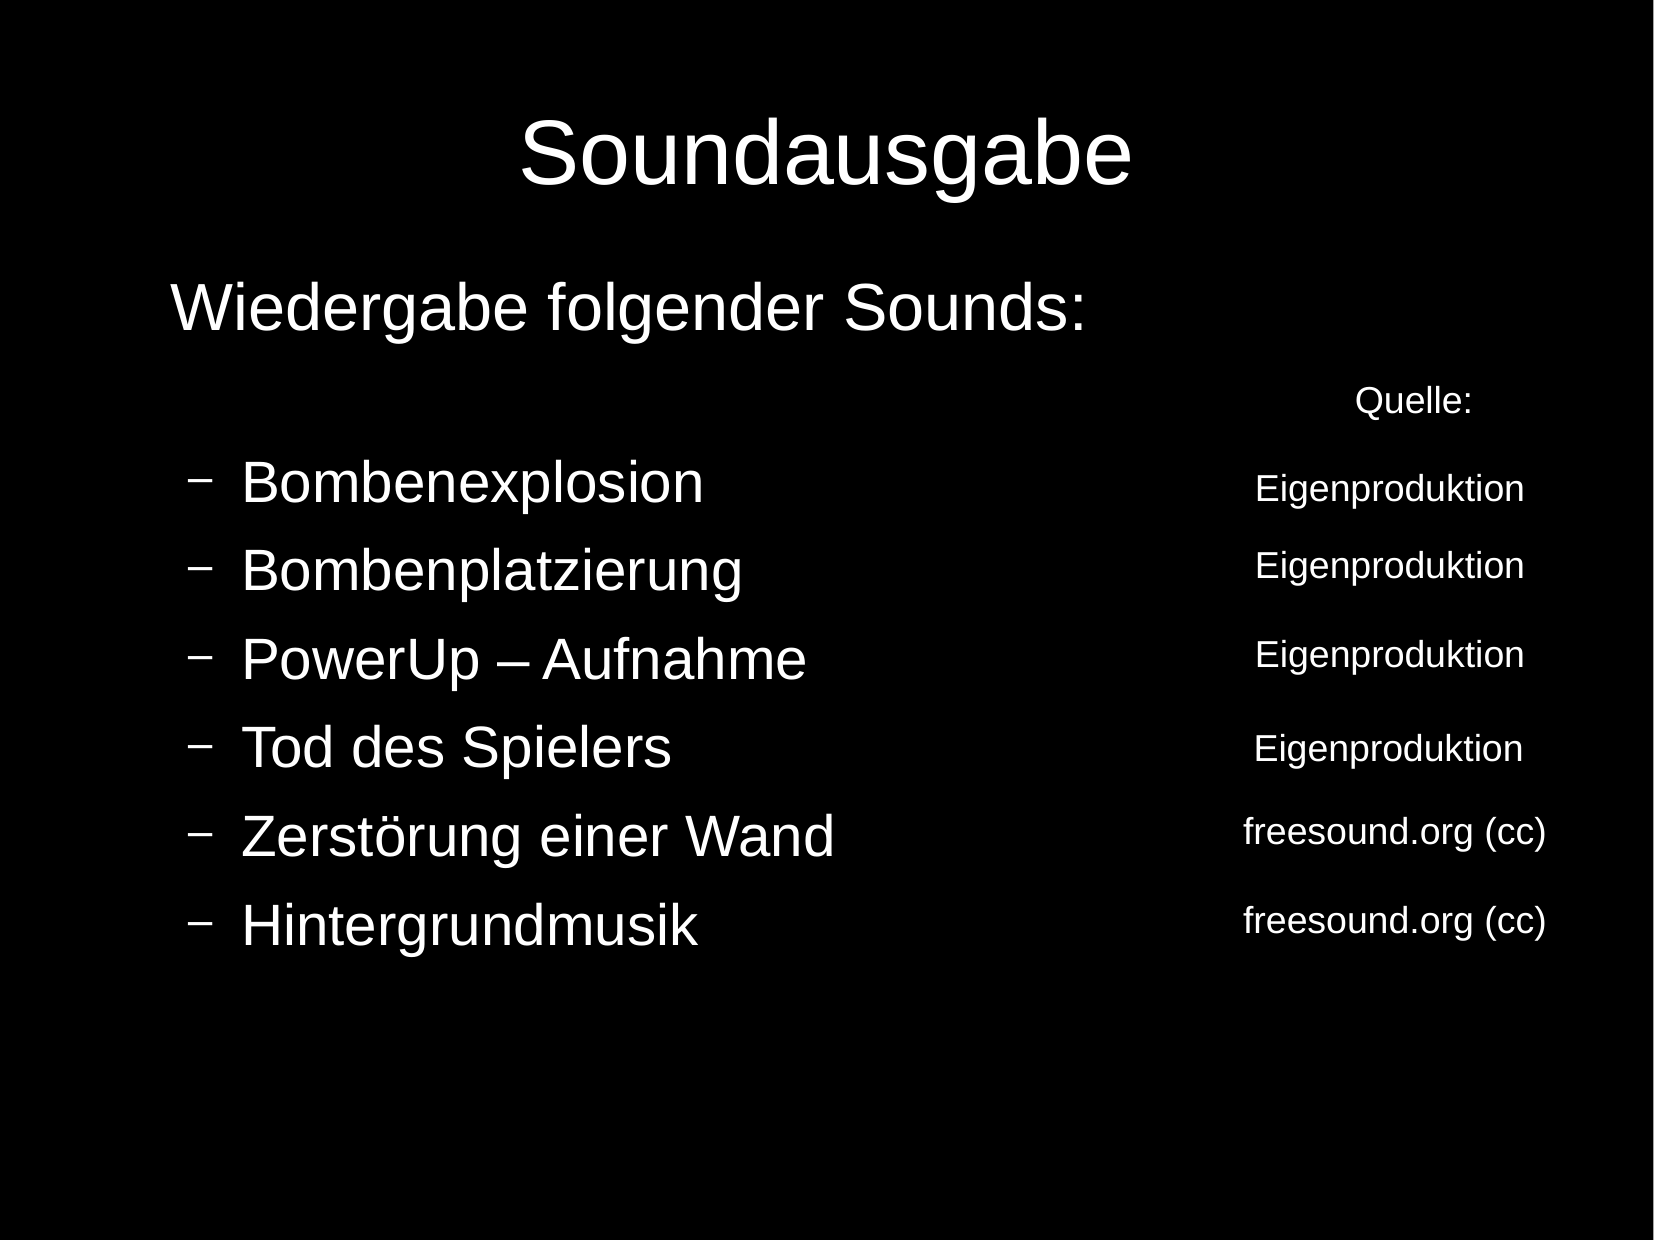

# Soundausgabe
Wiedergabe folgender Sounds:
Bombenexplosion
Bombenplatzierung
PowerUp – Aufnahme
Tod des Spielers
Zerstörung einer Wand
Hintergrundmusik
Quelle:
Eigenproduktion
Eigenproduktion
Eigenproduktion
 Eigenproduktion
freesound.org (cc)
freesound.org (cc)